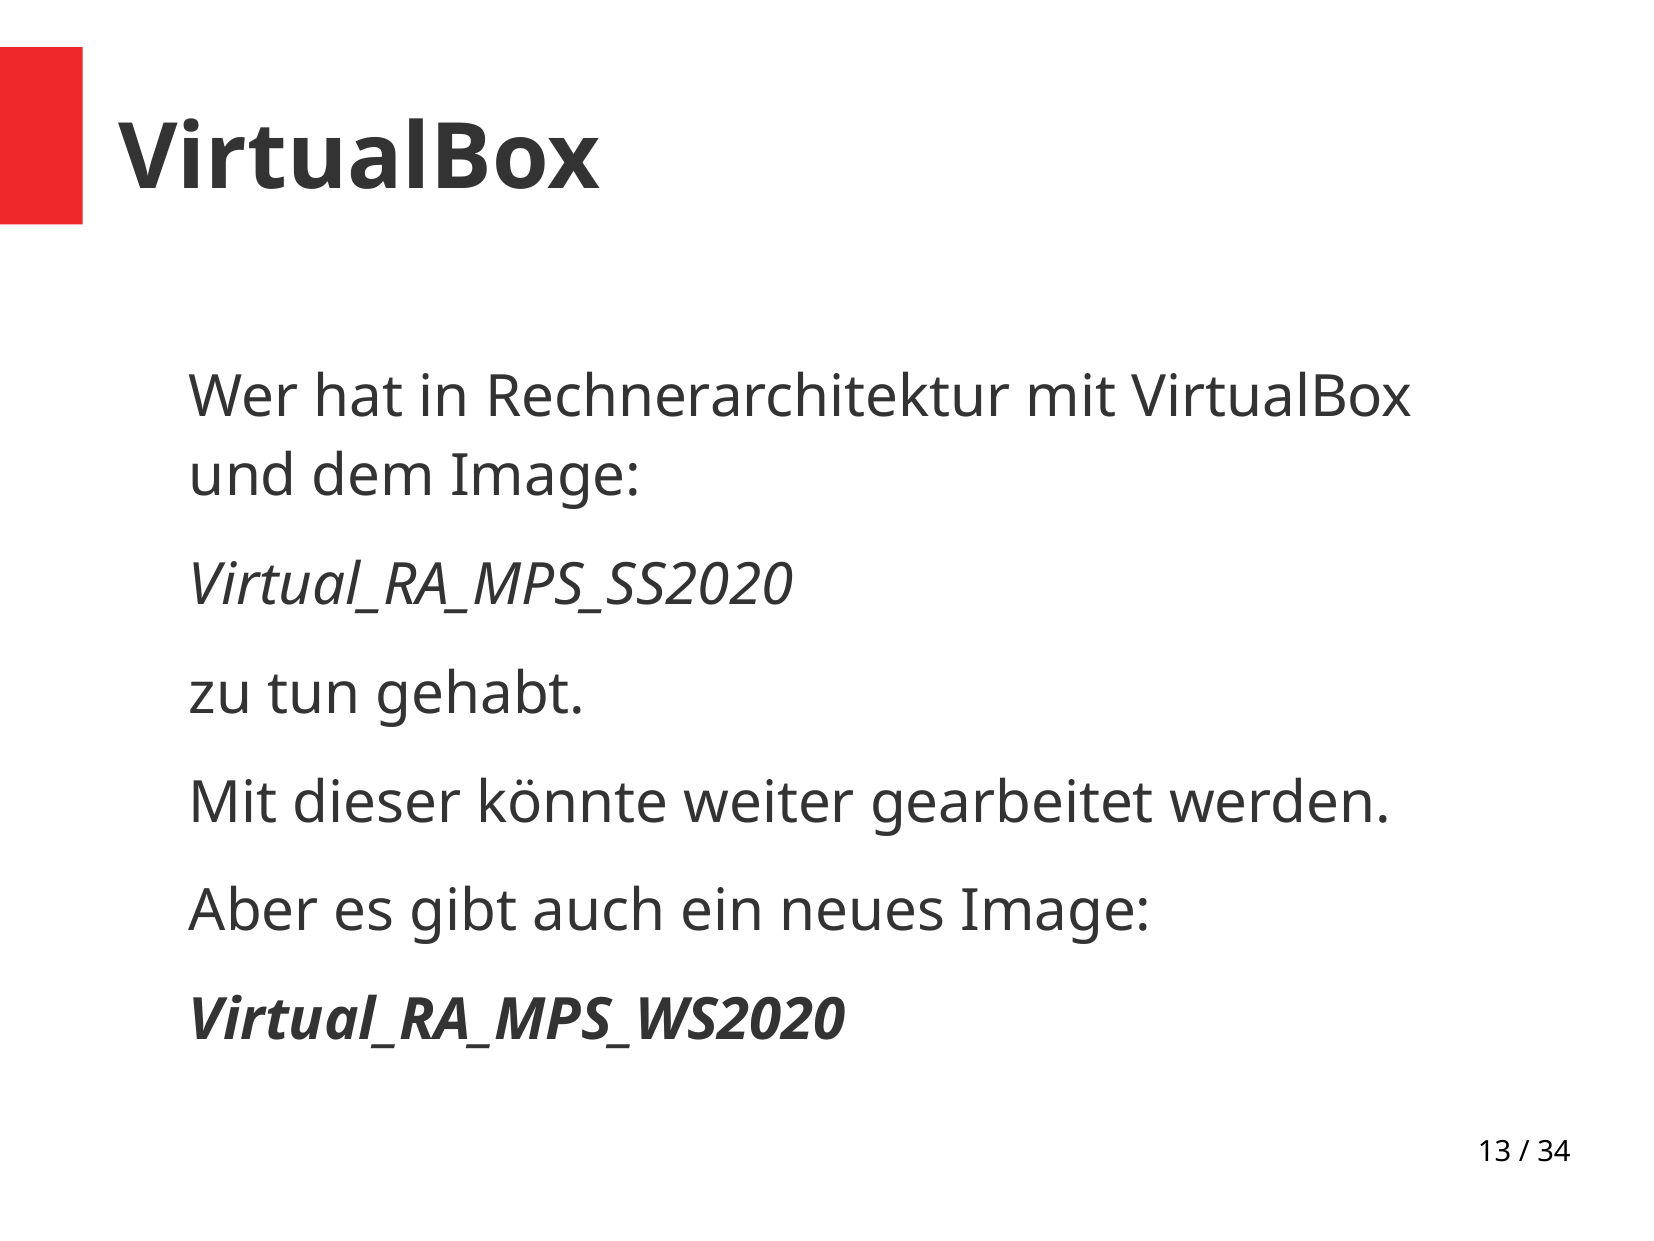

# VirtualBox
Wer hat in Rechnerarchitektur mit VirtualBox und dem Image:
Virtual_RA_MPS_SS2020
zu tun gehabt.
Mit dieser könnte weiter gearbeitet werden.
Aber es gibt auch ein neues Image:
Virtual_RA_MPS_WS2020
13